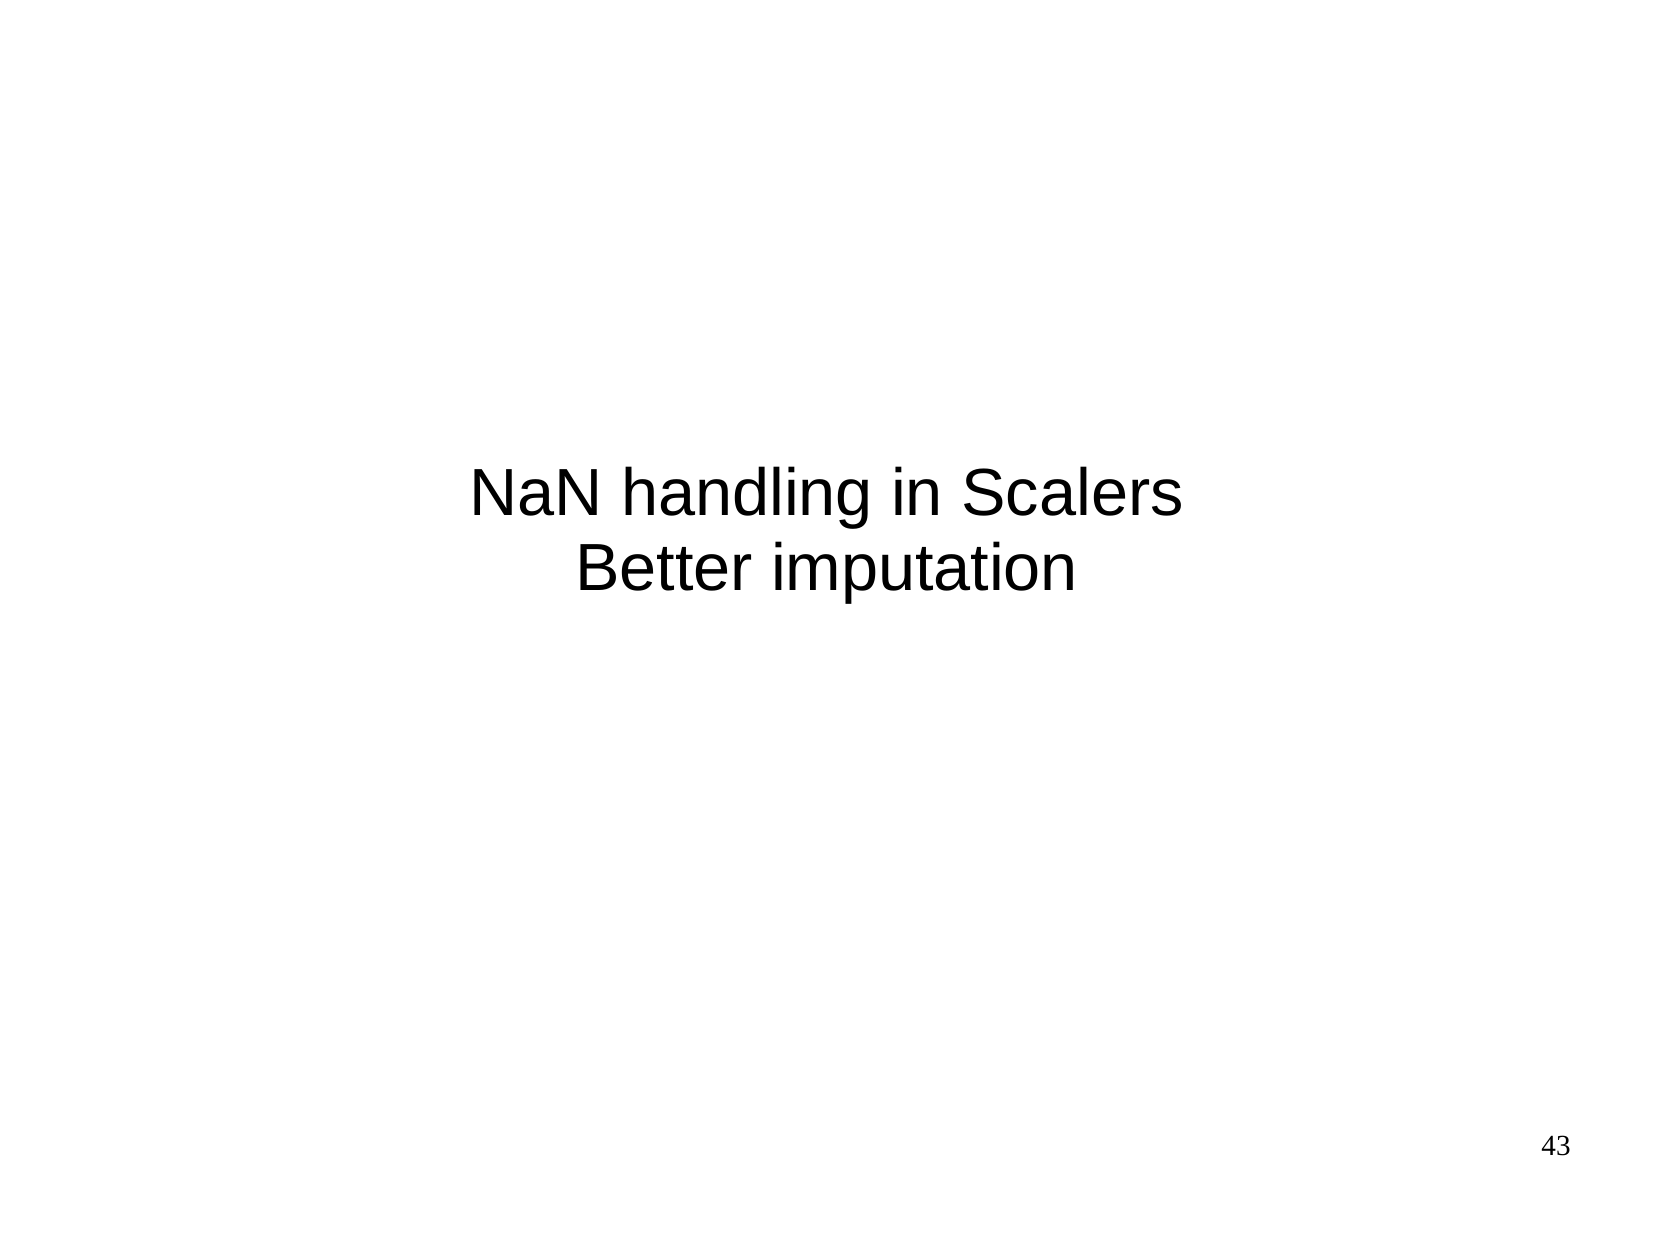

# NaN handling in Scalers Better imputation
43